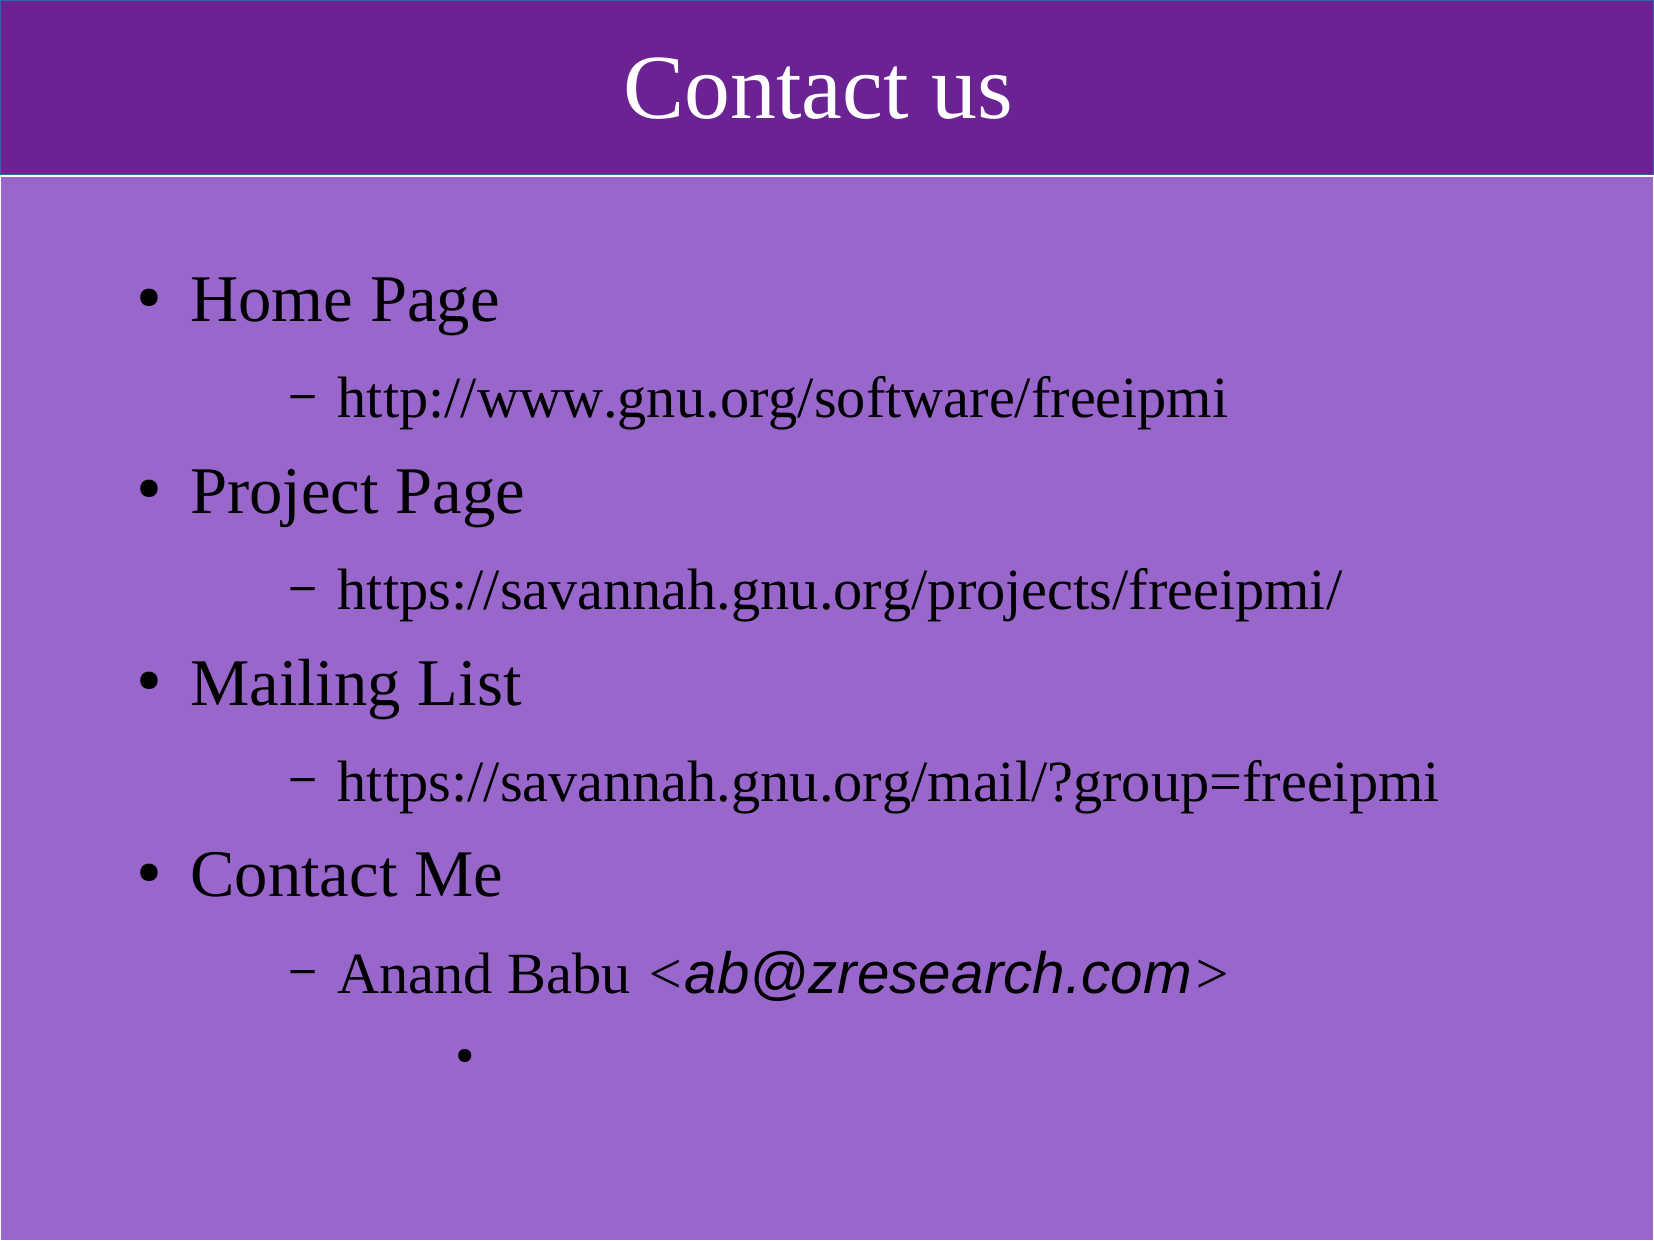

# Contact us
Home Page
http://www.gnu.org/software/freeipmi
Project Page
https://savannah.gnu.org/projects/freeipmi/
Mailing List
https://savannah.gnu.org/mail/?group=freeipmi
Contact Me
Anand Babu <ab@zresearch.com>